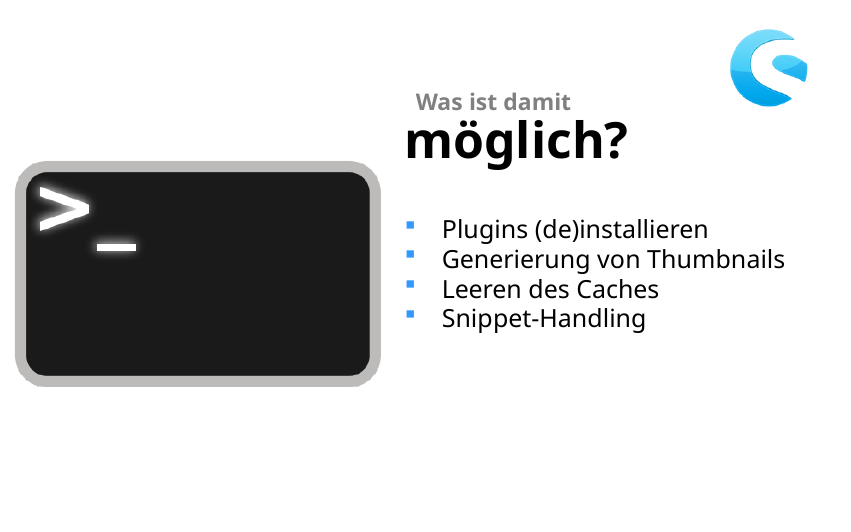

# Was ist damit
möglich?
Plugins (de)installieren
Generierung von Thumbnails
Leeren des Caches
Snippet-Handling